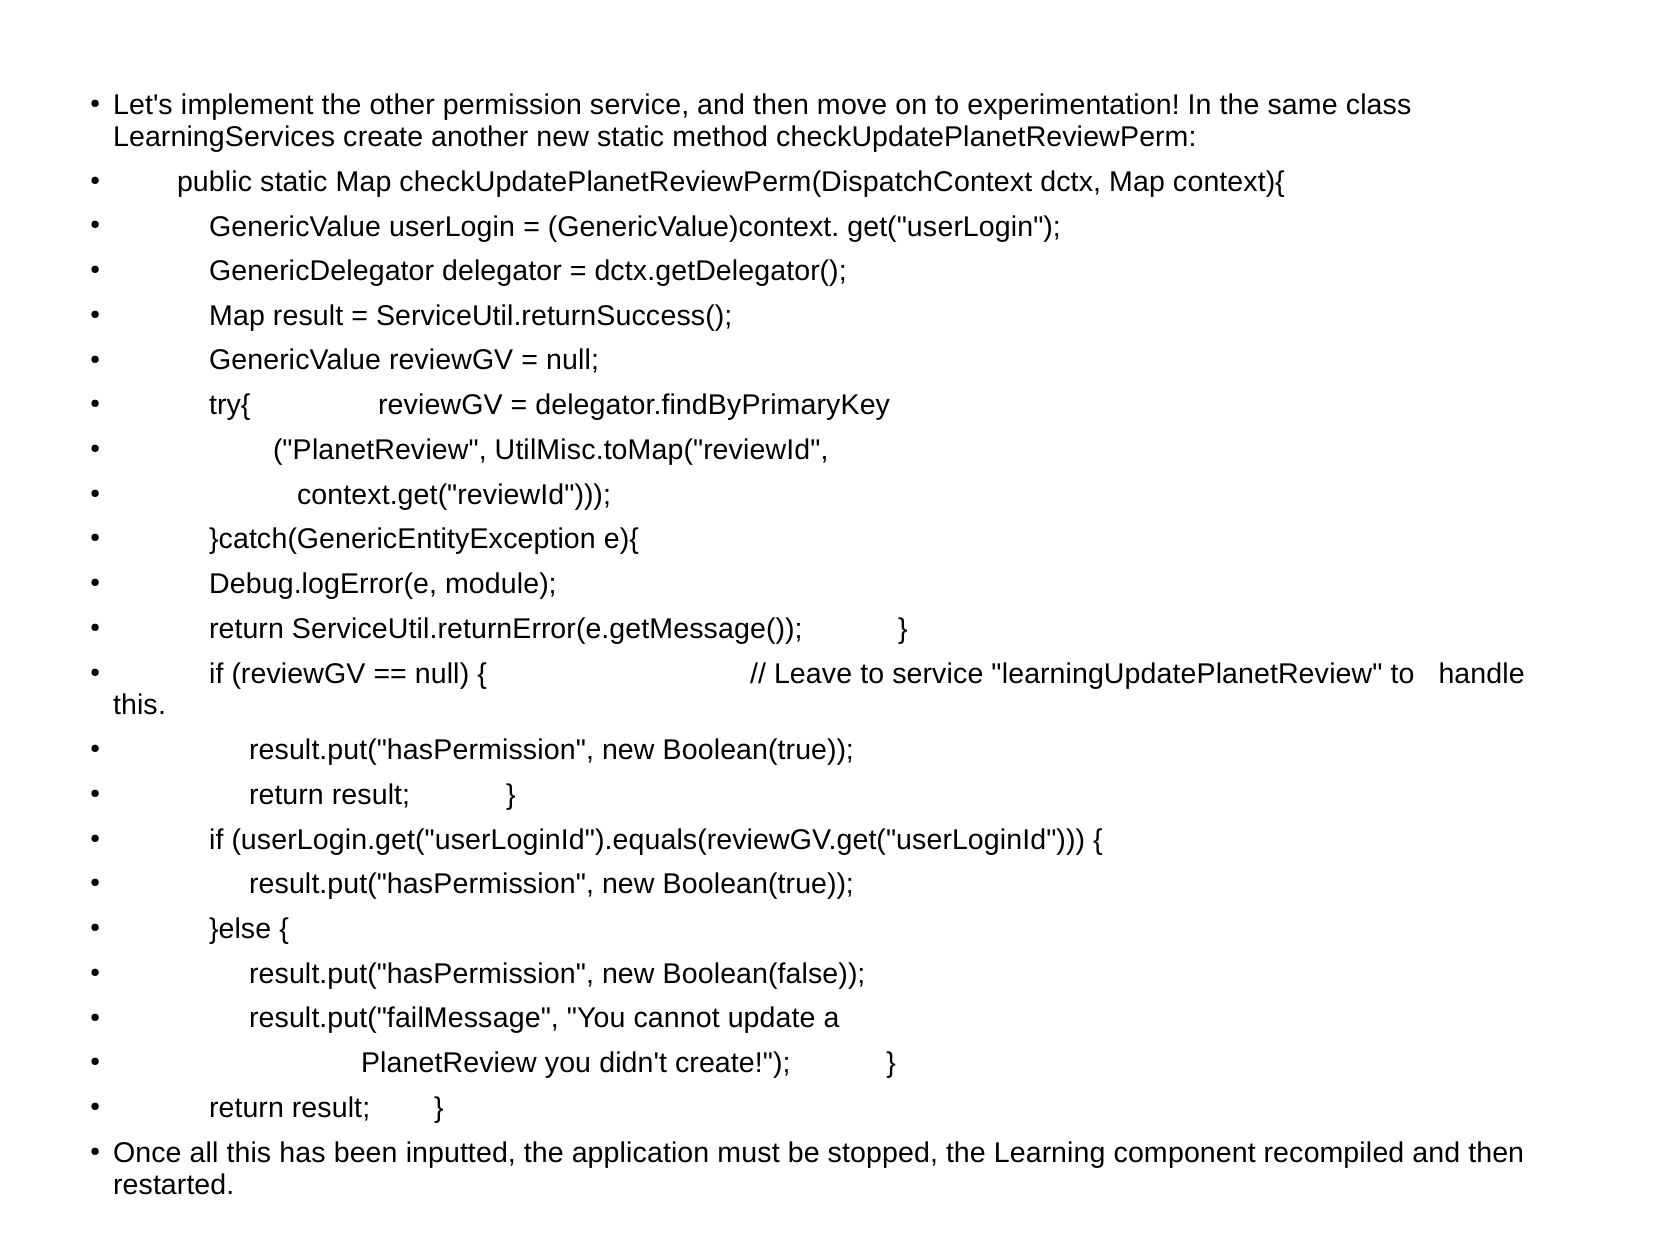

# Let's implement the other permission service, and then move on to experimentation! In the same class LearningServices create another new static method checkUpdatePlanetReviewPerm:
 public static Map checkUpdatePlanetReviewPerm(DispatchContext dctx, Map context){
 GenericValue userLogin = (GenericValue)context. get("userLogin");
 GenericDelegator delegator = dctx.getDelegator();
 Map result = ServiceUtil.returnSuccess();
 GenericValue reviewGV = null;
 try{ reviewGV = delegator.findByPrimaryKey
 ("PlanetReview", UtilMisc.toMap("reviewId",
 context.get("reviewId")));
 }catch(GenericEntityException e){
 Debug.logError(e, module);
 return ServiceUtil.returnError(e.getMessage()); }
 if (reviewGV == null) { // Leave to service "learningUpdatePlanetReview" to handle this.
 result.put("hasPermission", new Boolean(true));
 return result; }
 if (userLogin.get("userLoginId").equals(reviewGV.get("userLoginId"))) {
 result.put("hasPermission", new Boolean(true));
 }else {
 result.put("hasPermission", new Boolean(false));
 result.put("failMessage", "You cannot update a
 PlanetReview you didn't create!"); }
 return result; }
Once all this has been inputted, the application must be stopped, the Learning component recompiled and then restarted.